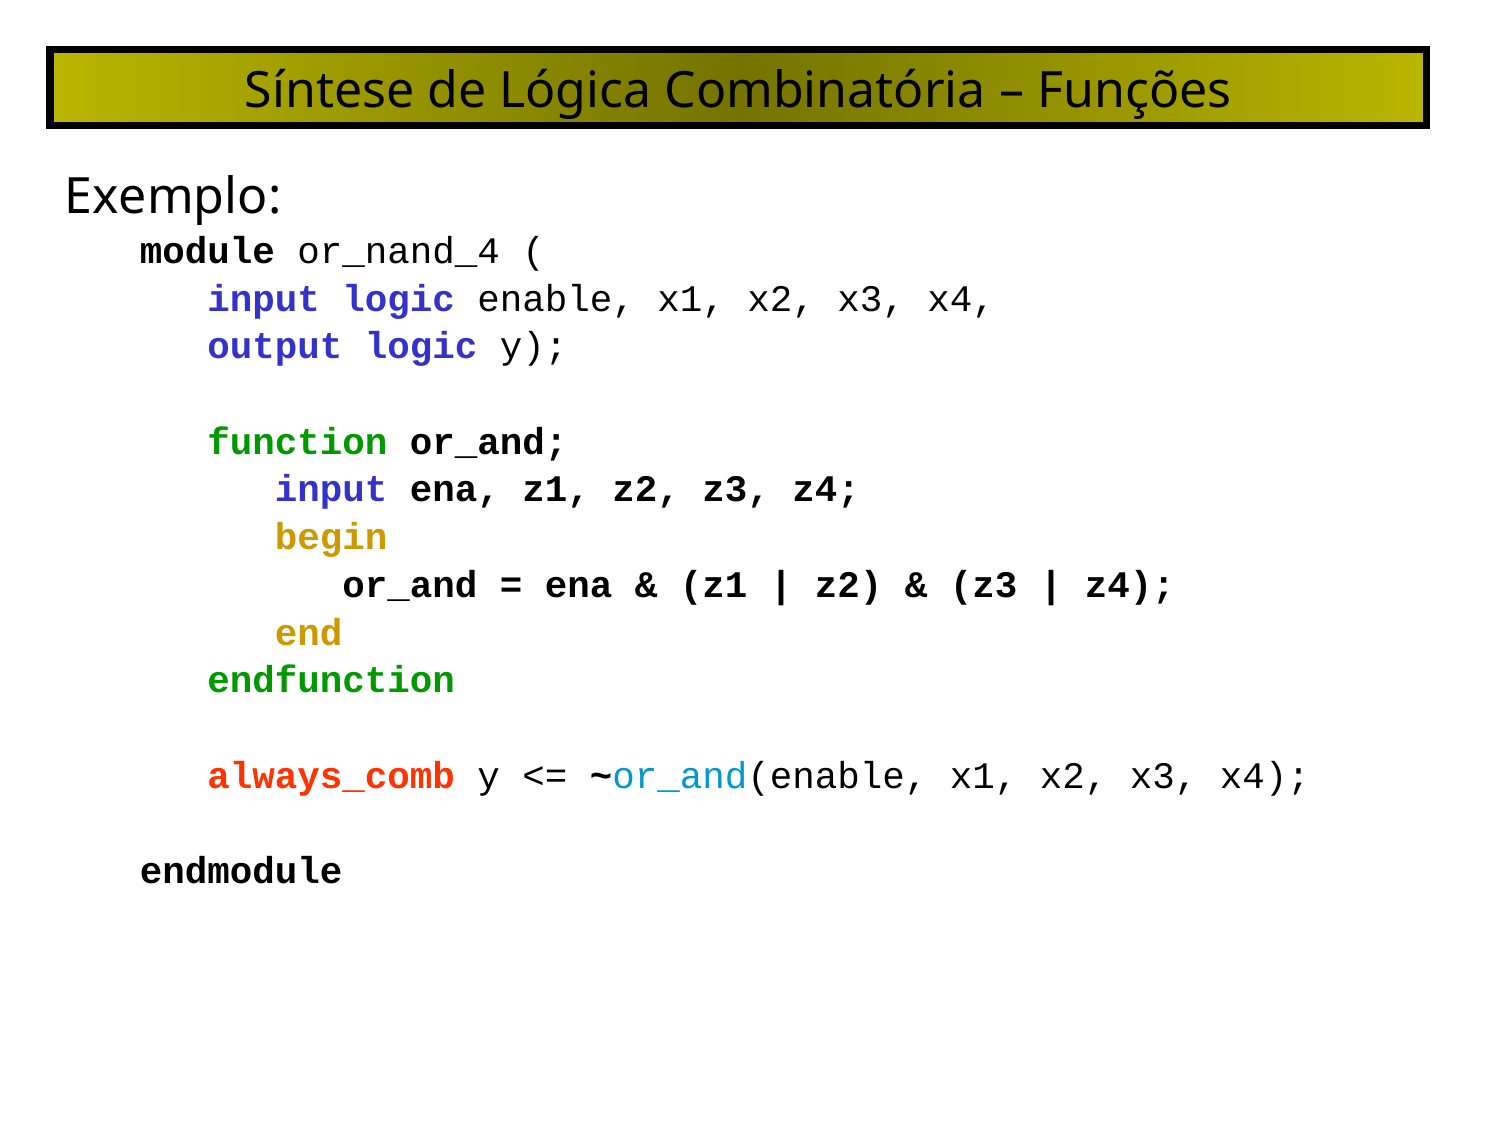

# Síntese de Lógica Combinatória – Funções
Exemplo:
module or_nand_4 (
 input logic enable, x1, x2, x3, x4,
 output logic y);
 function or_and;
 input ena, z1, z2, z3, z4;
 begin
 or_and = ena & (z1 | z2) & (z3 | z4);
 end
 endfunction
 always_comb y <= ~or_and(enable, x1, x2, x3, x4);
endmodule